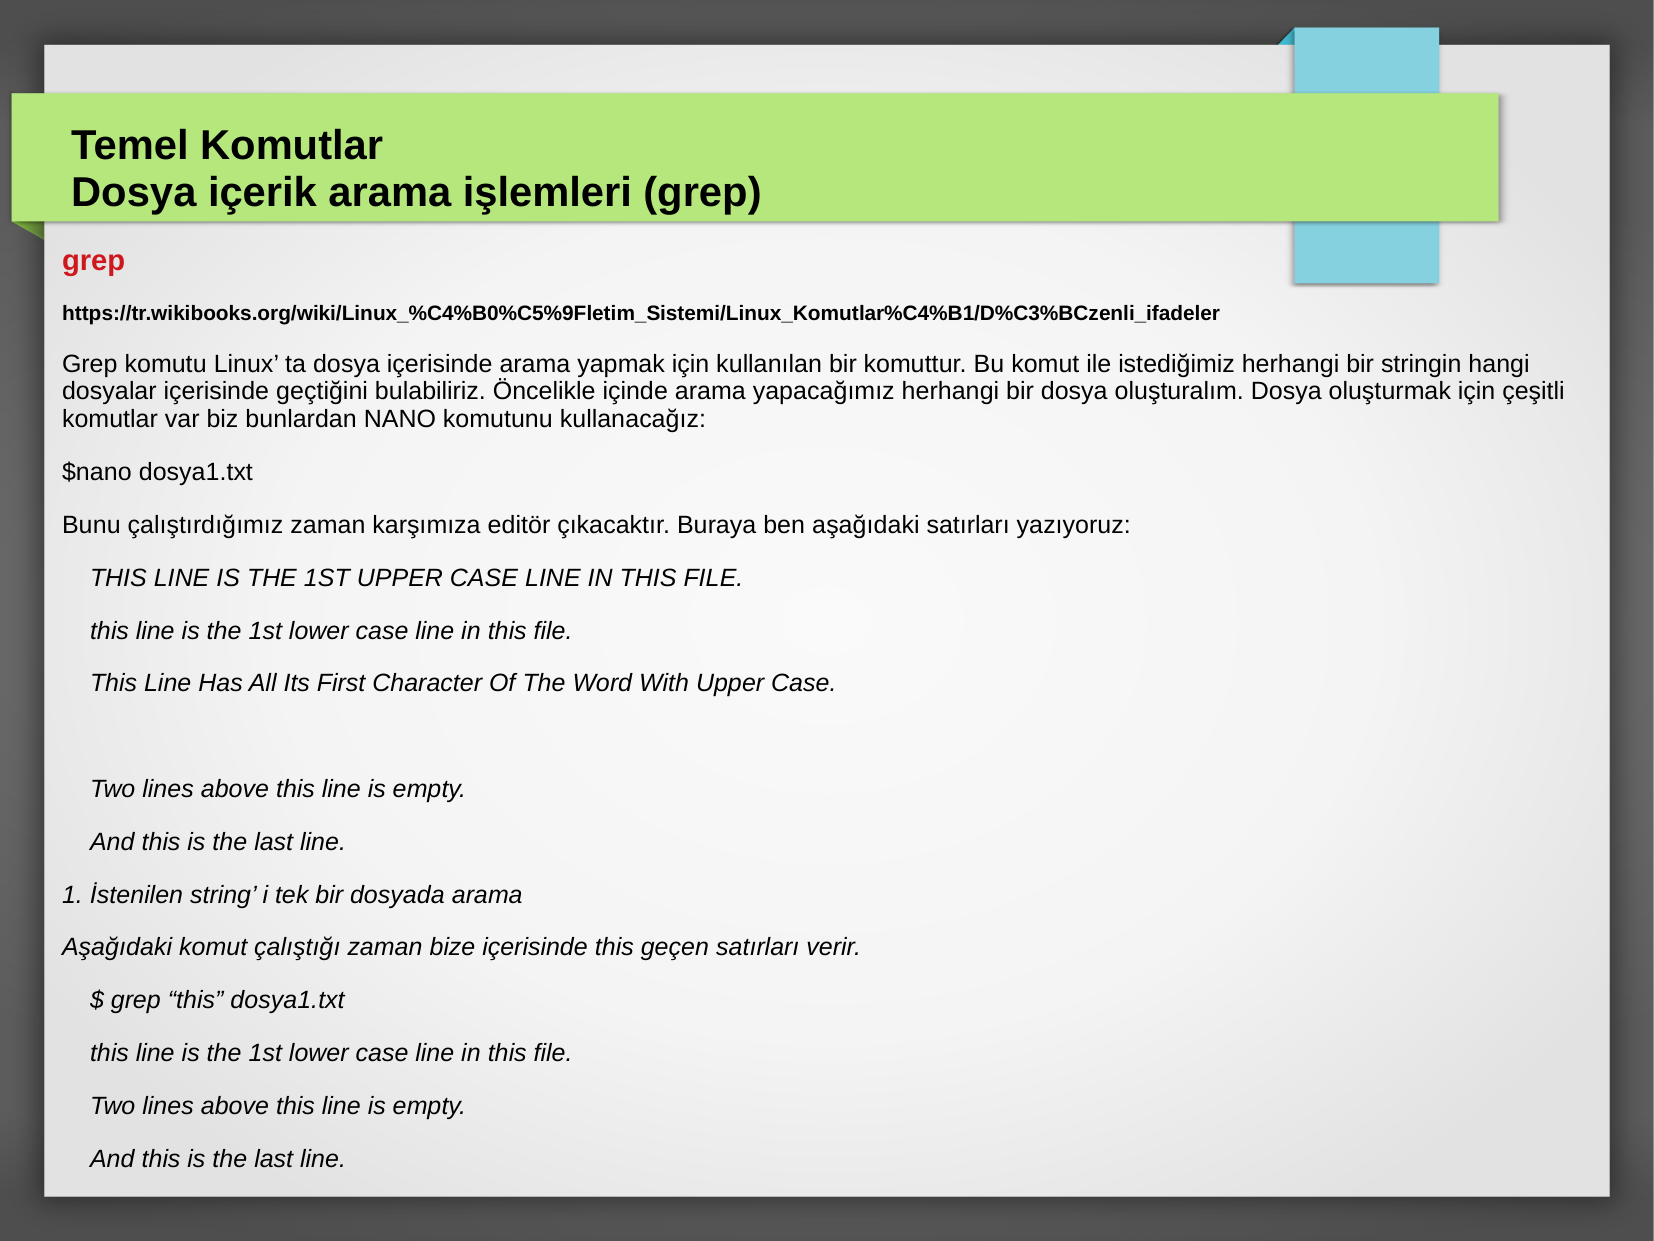

Temel Komutlar
Dosya içerik arama işlemleri (grep)
grep
https://tr.wikibooks.org/wiki/Linux_%C4%B0%C5%9Fletim_Sistemi/Linux_Komutlar%C4%B1/D%C3%BCzenli_ifadeler
Grep komutu Linux’ ta dosya içerisinde arama yapmak için kullanılan bir komuttur. Bu komut ile istediğimiz herhangi bir stringin hangi dosyalar içerisinde geçtiğini bulabiliriz. Öncelikle içinde arama yapacağımız herhangi bir dosya oluşturalım. Dosya oluşturmak için çeşitli komutlar var biz bunlardan NANO komutunu kullanacağız:
$nano dosya1.txt
Bunu çalıştırdığımız zaman karşımıza editör çıkacaktır. Buraya ben aşağıdaki satırları yazıyoruz:
 THIS LINE IS THE 1ST UPPER CASE LINE IN THIS FILE.
 this line is the 1st lower case line in this file.
 This Line Has All Its First Character Of The Word With Upper Case.
 Two lines above this line is empty.
 And this is the last line.
1. İstenilen string’ i tek bir dosyada arama
Aşağıdaki komut çalıştığı zaman bize içerisinde this geçen satırları verir.
 $ grep “this” dosya1.txt
 this line is the 1st lower case line in this file.
 Two lines above this line is empty.
 And this is the last line.